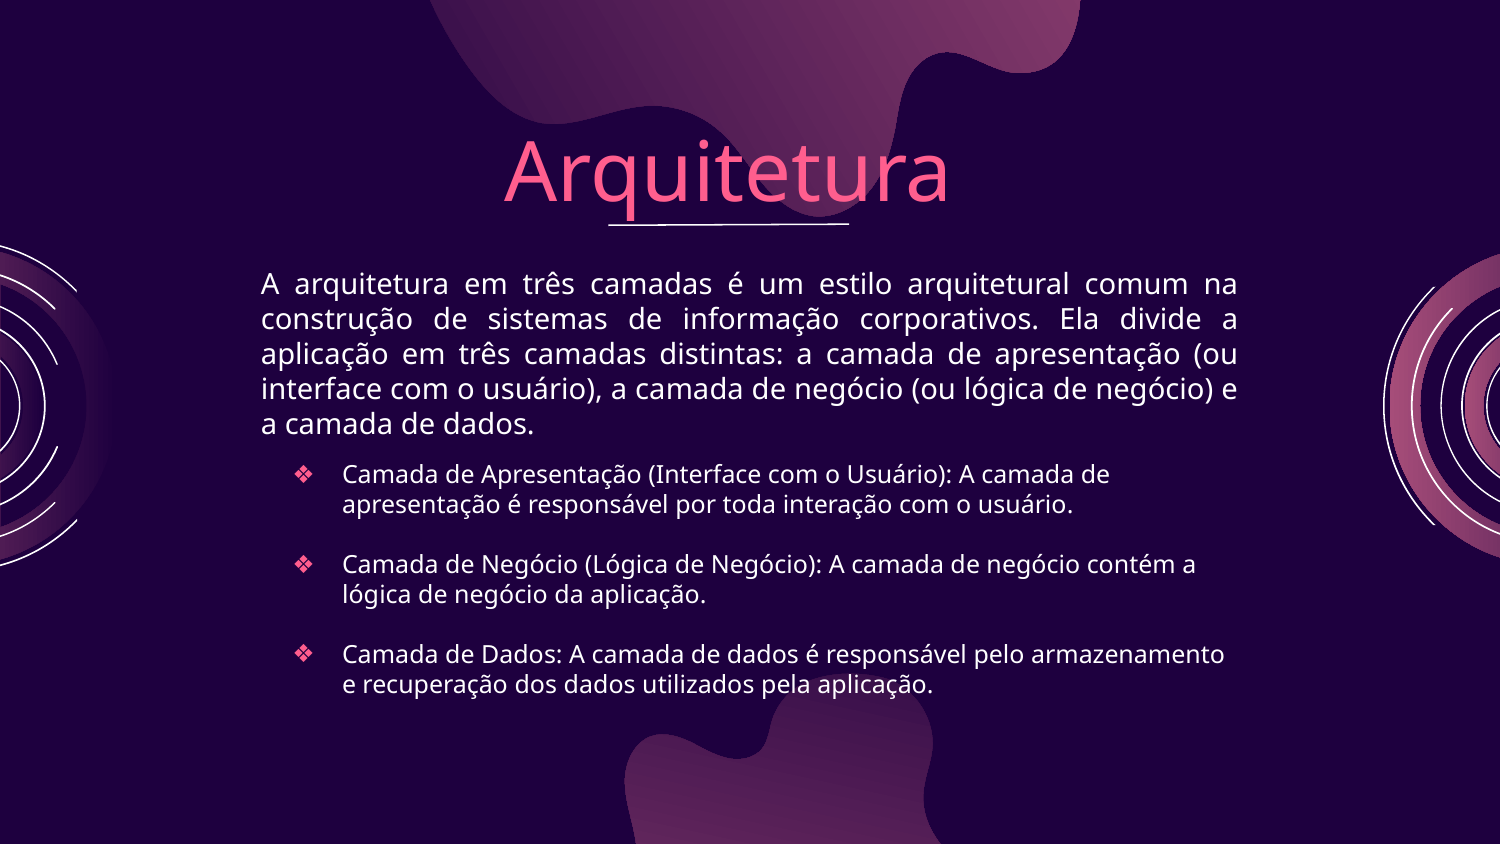

Arquitetura
# A arquitetura em três camadas é um estilo arquitetural comum na construção de sistemas de informação corporativos. Ela divide a aplicação em três camadas distintas: a camada de apresentação (ou interface com o usuário), a camada de negócio (ou lógica de negócio) e a camada de dados.
Camada de Apresentação (Interface com o Usuário): A camada de apresentação é responsável por toda interação com o usuário.
Camada de Negócio (Lógica de Negócio): A camada de negócio contém a lógica de negócio da aplicação.
Camada de Dados: A camada de dados é responsável pelo armazenamento e recuperação dos dados utilizados pela aplicação.